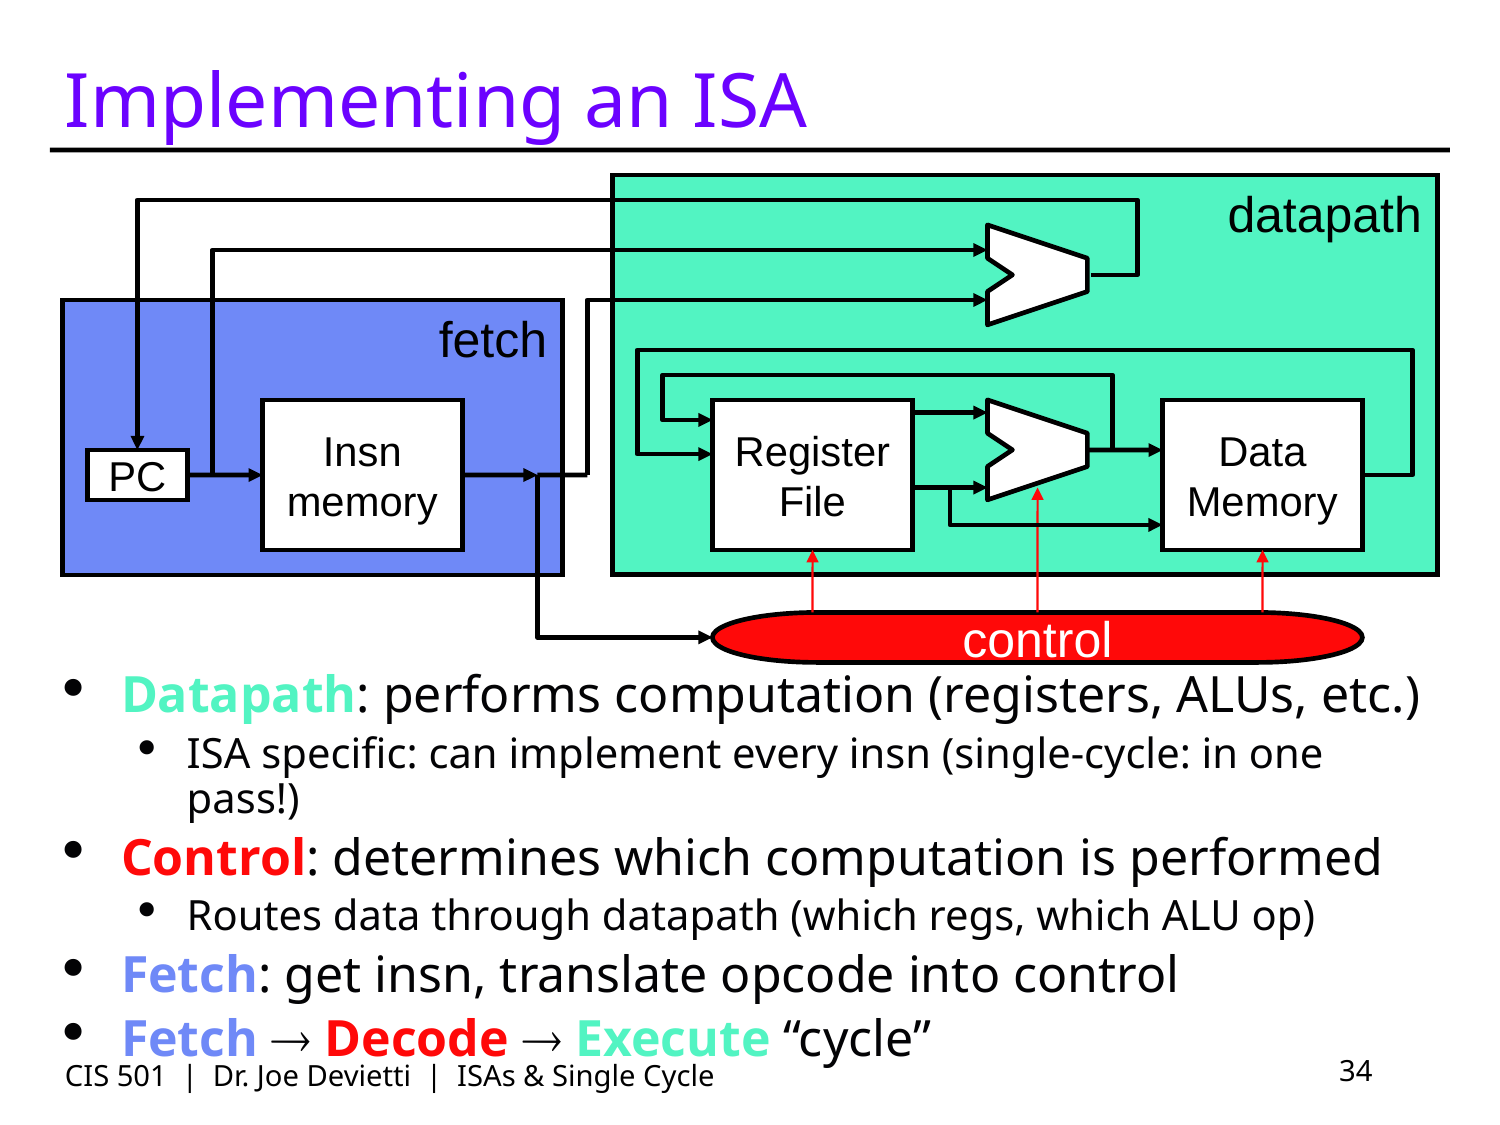

Implementing an ISA
datapath
fetch
Insn
memory
Register
File
Data
Memory
PC
control
Datapath: performs computation (registers, ALUs, etc.)
ISA specific: can implement every insn (single-cycle: in one pass!)
Control: determines which computation is performed
Routes data through datapath (which regs, which ALU op)
Fetch: get insn, translate opcode into control
Fetch  Decode  Execute “cycle”
CIS 501 | Dr. Joe Devietti | ISAs & Single Cycle